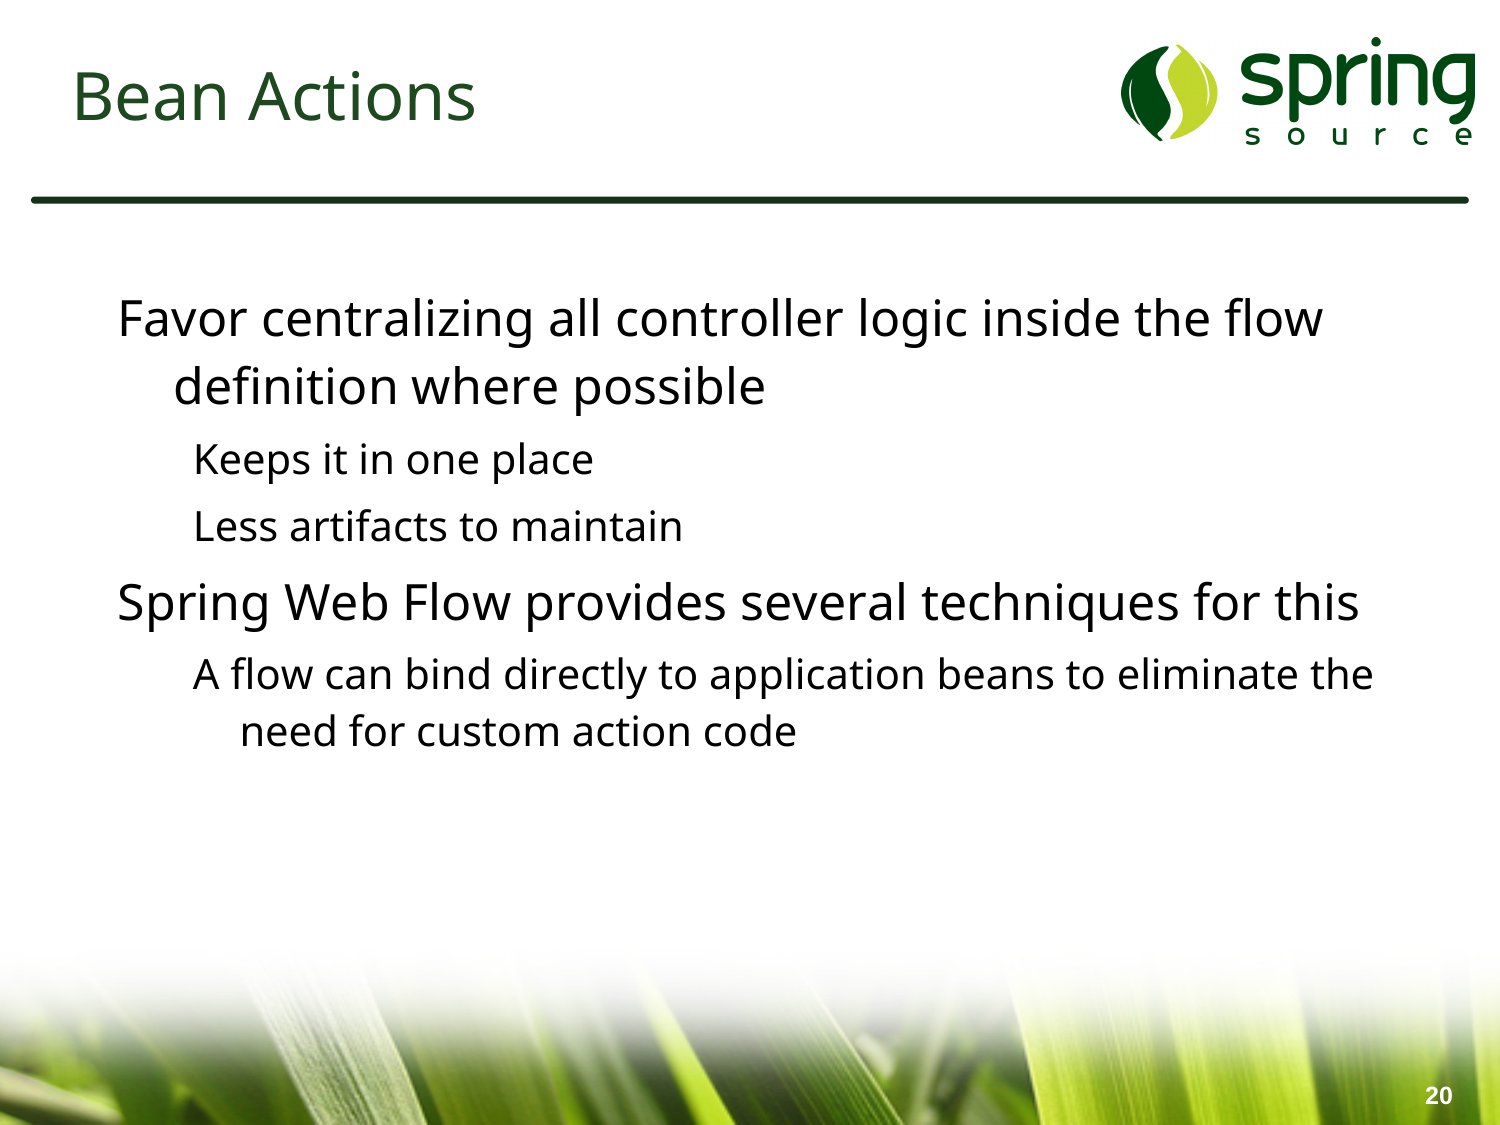

# Bean Actions
Favor centralizing all controller logic inside the flow definition where possible
Keeps it in one place
Less artifacts to maintain
Spring Web Flow provides several techniques for this
A flow can bind directly to application beans to eliminate the need for custom action code